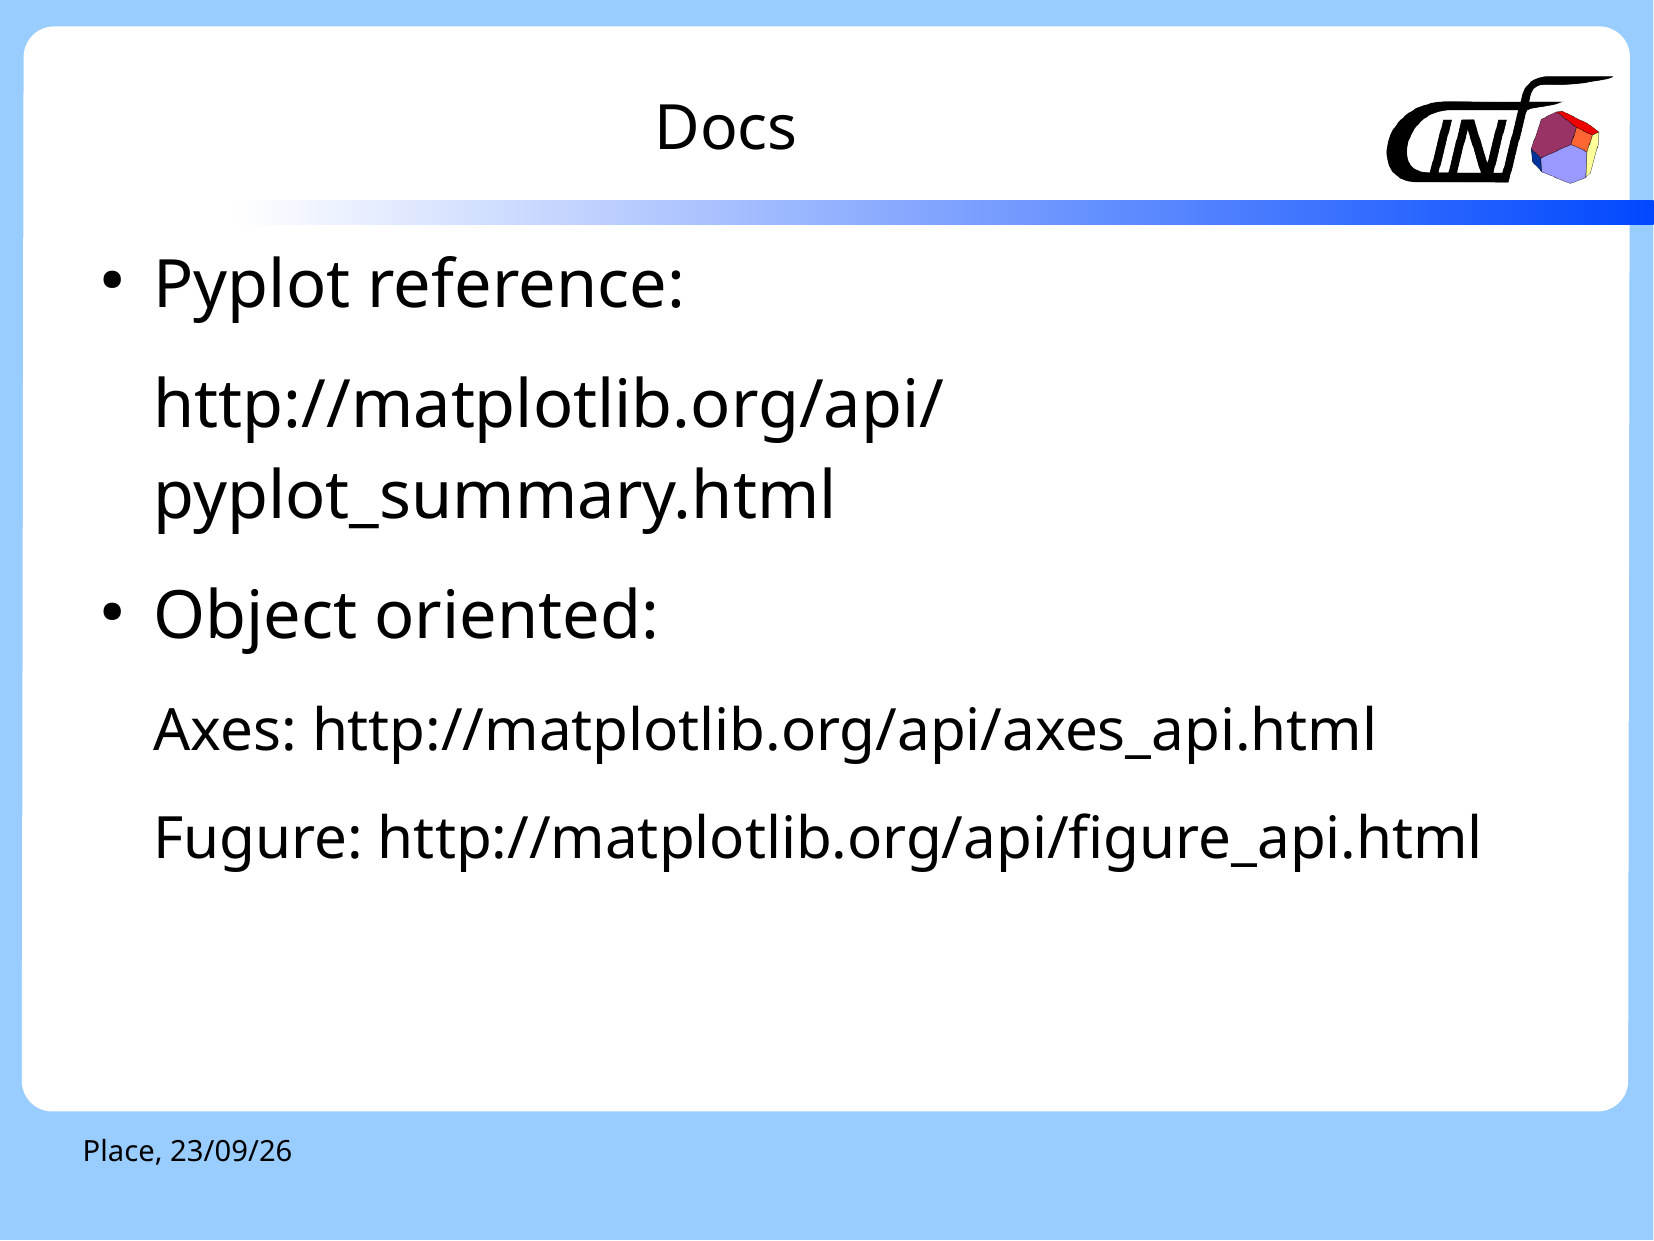

# Docs
Pyplot reference:
http://matplotlib.org/api/pyplot_summary.html
Object oriented:
Axes: http://matplotlib.org/api/axes_api.html
Fugure: http://matplotlib.org/api/figure_api.html